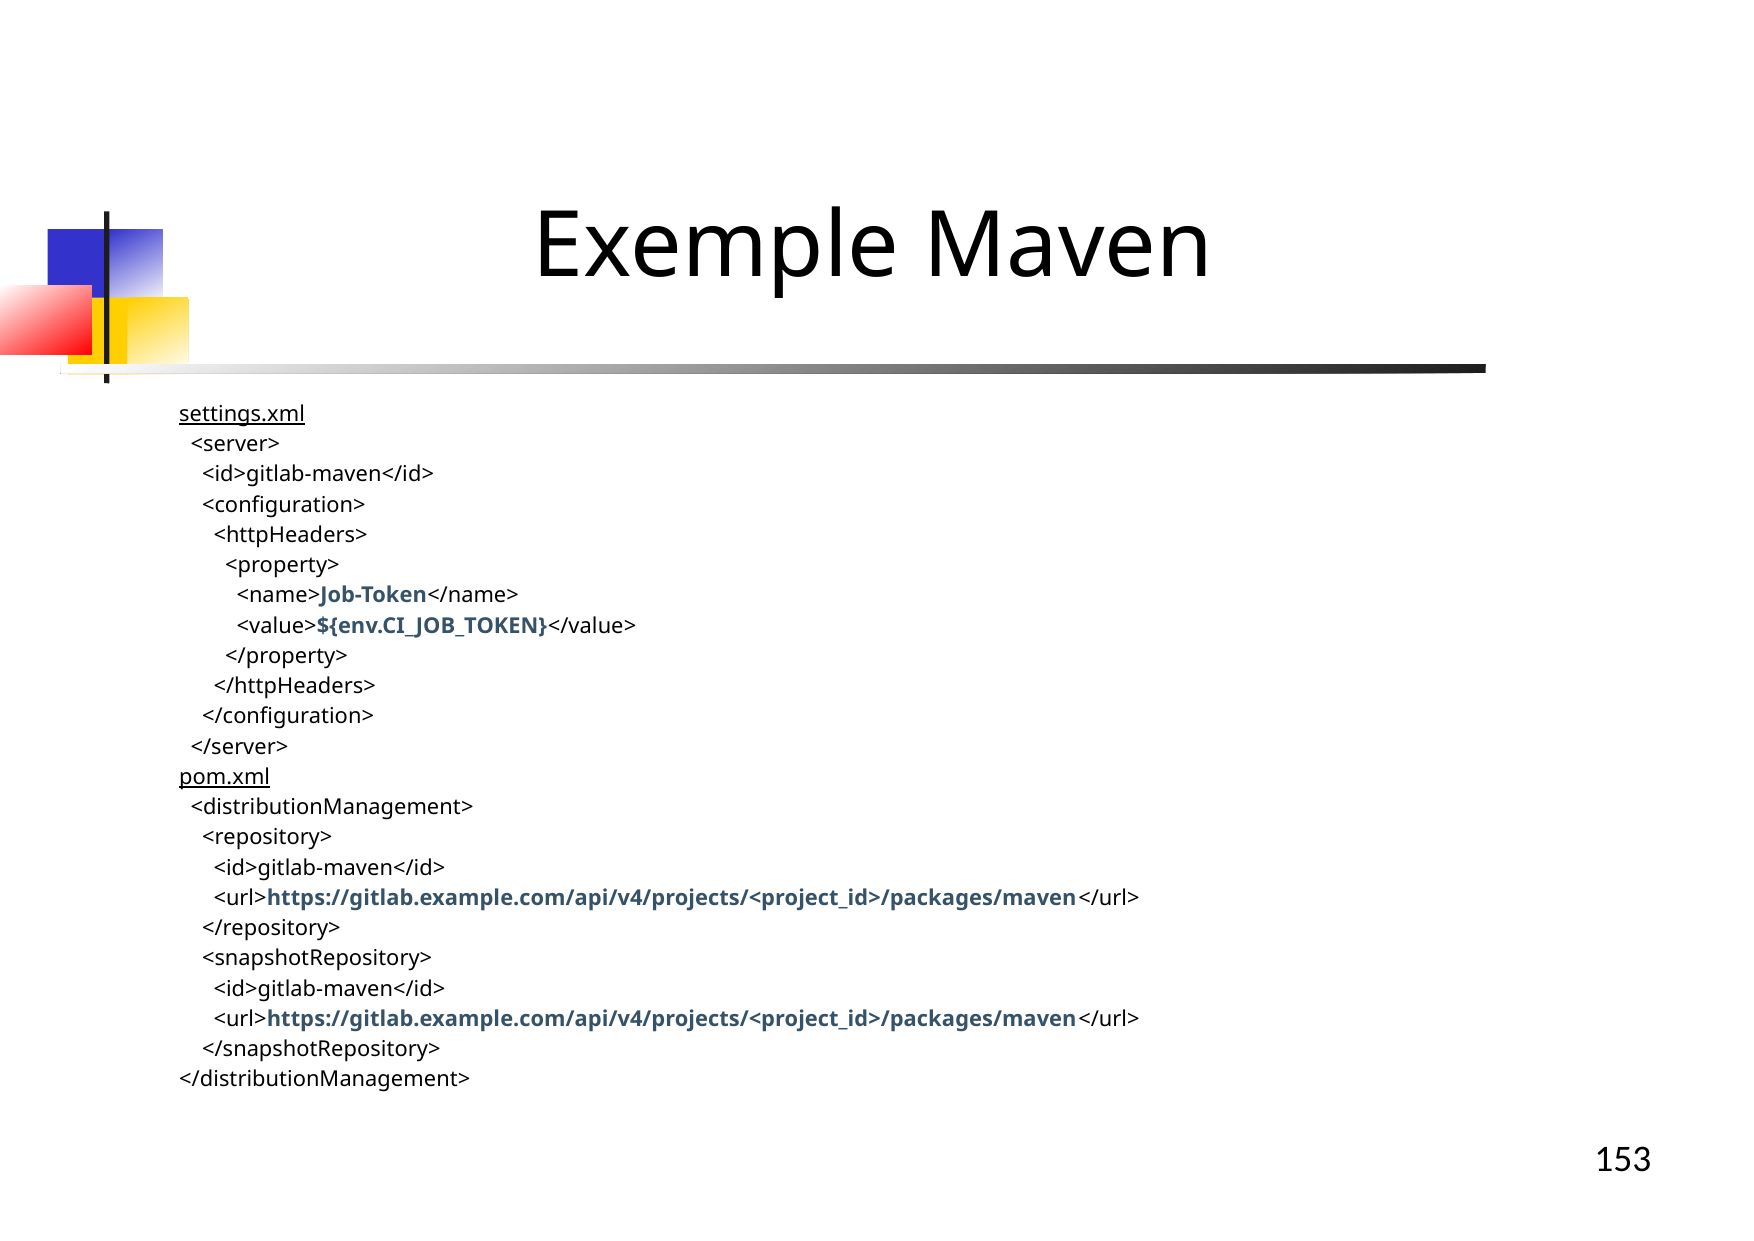

# Exemple Maven
settings.xml
 <server>
 <id>gitlab-maven</id>
 <configuration>
 <httpHeaders>
 <property>
 <name>Job-Token</name>
 <value>${env.CI_JOB_TOKEN}</value>
 </property>
 </httpHeaders>
 </configuration>
 </server>
pom.xml
 <distributionManagement>
 <repository>
 <id>gitlab-maven</id>
 <url>https://gitlab.example.com/api/v4/projects/<project_id>/packages/maven</url>
 </repository>
 <snapshotRepository>
 <id>gitlab-maven</id>
 <url>https://gitlab.example.com/api/v4/projects/<project_id>/packages/maven</url>
 </snapshotRepository>
</distributionManagement>